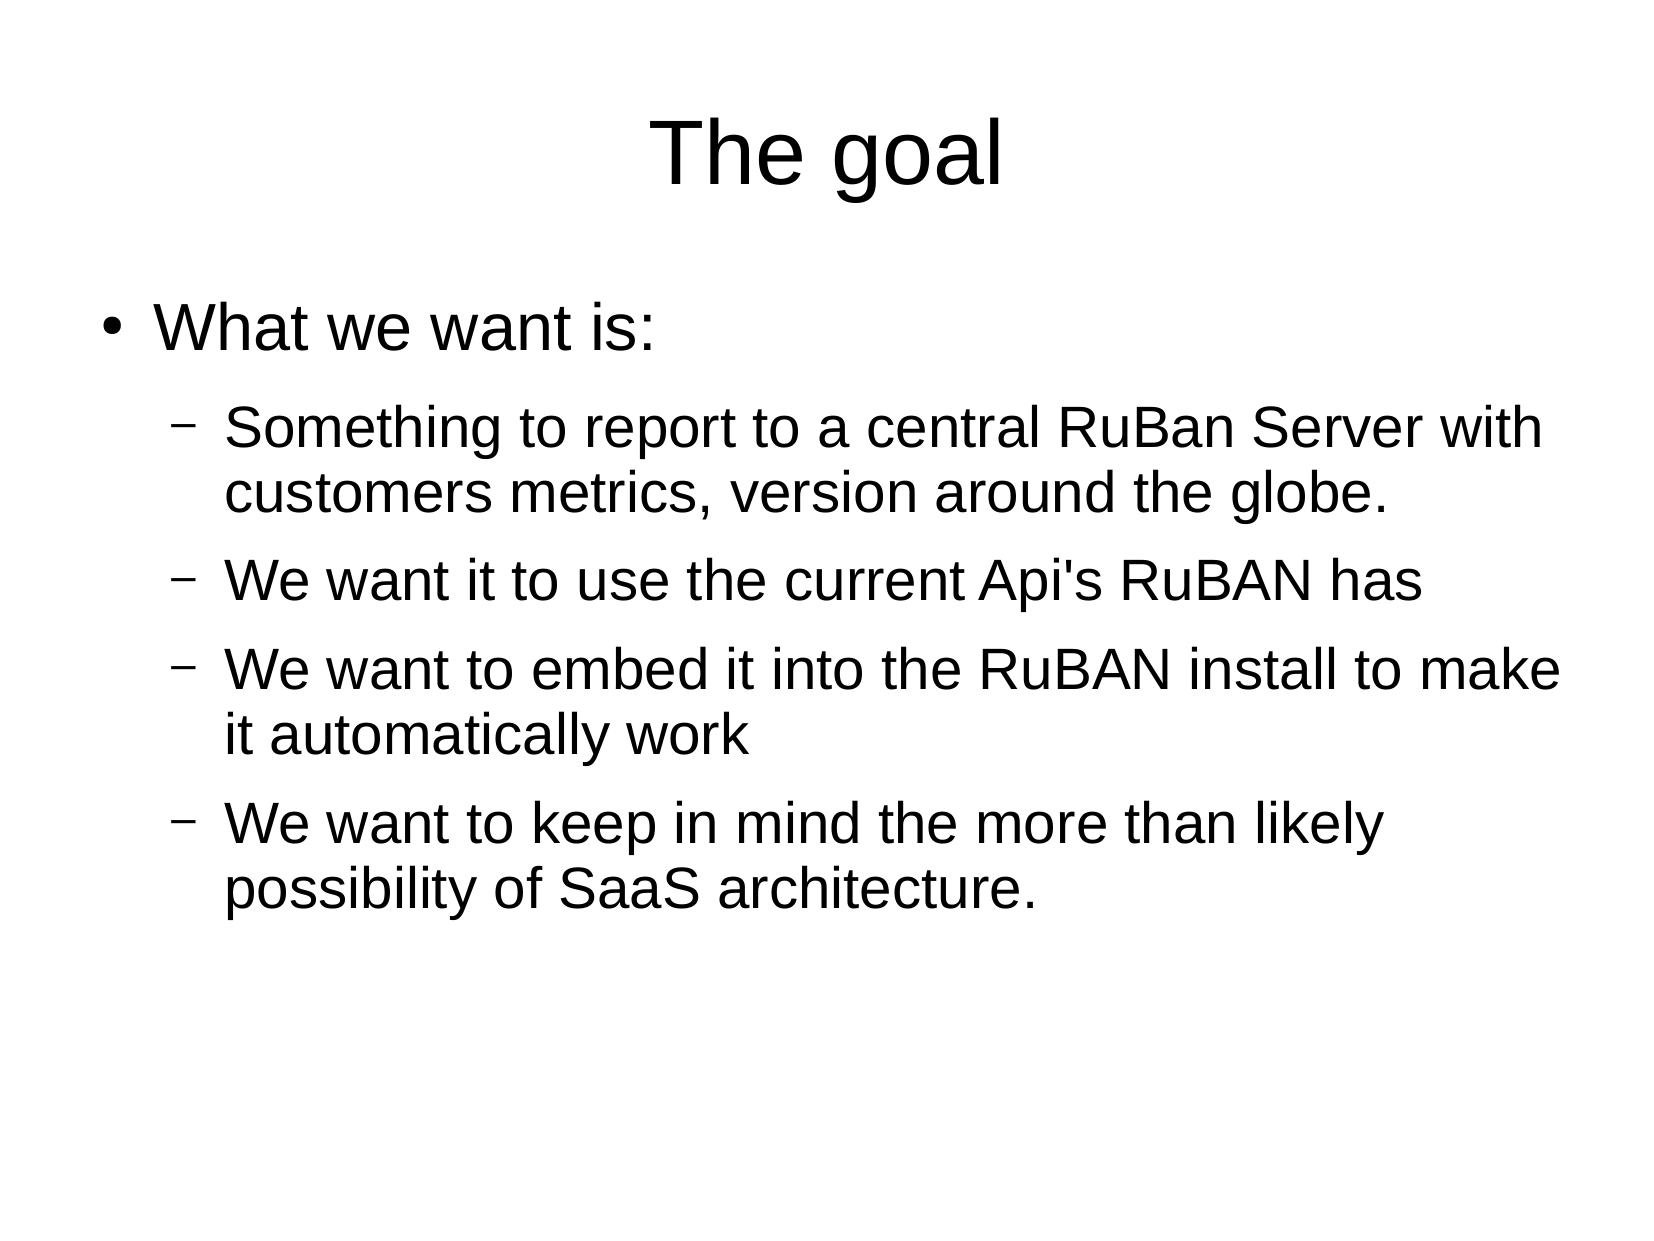

# The goal
What we want is:
Something to report to a central RuBan Server with customers metrics, version around the globe.
We want it to use the current Api's RuBAN has
We want to embed it into the RuBAN install to make it automatically work
We want to keep in mind the more than likely possibility of SaaS architecture.